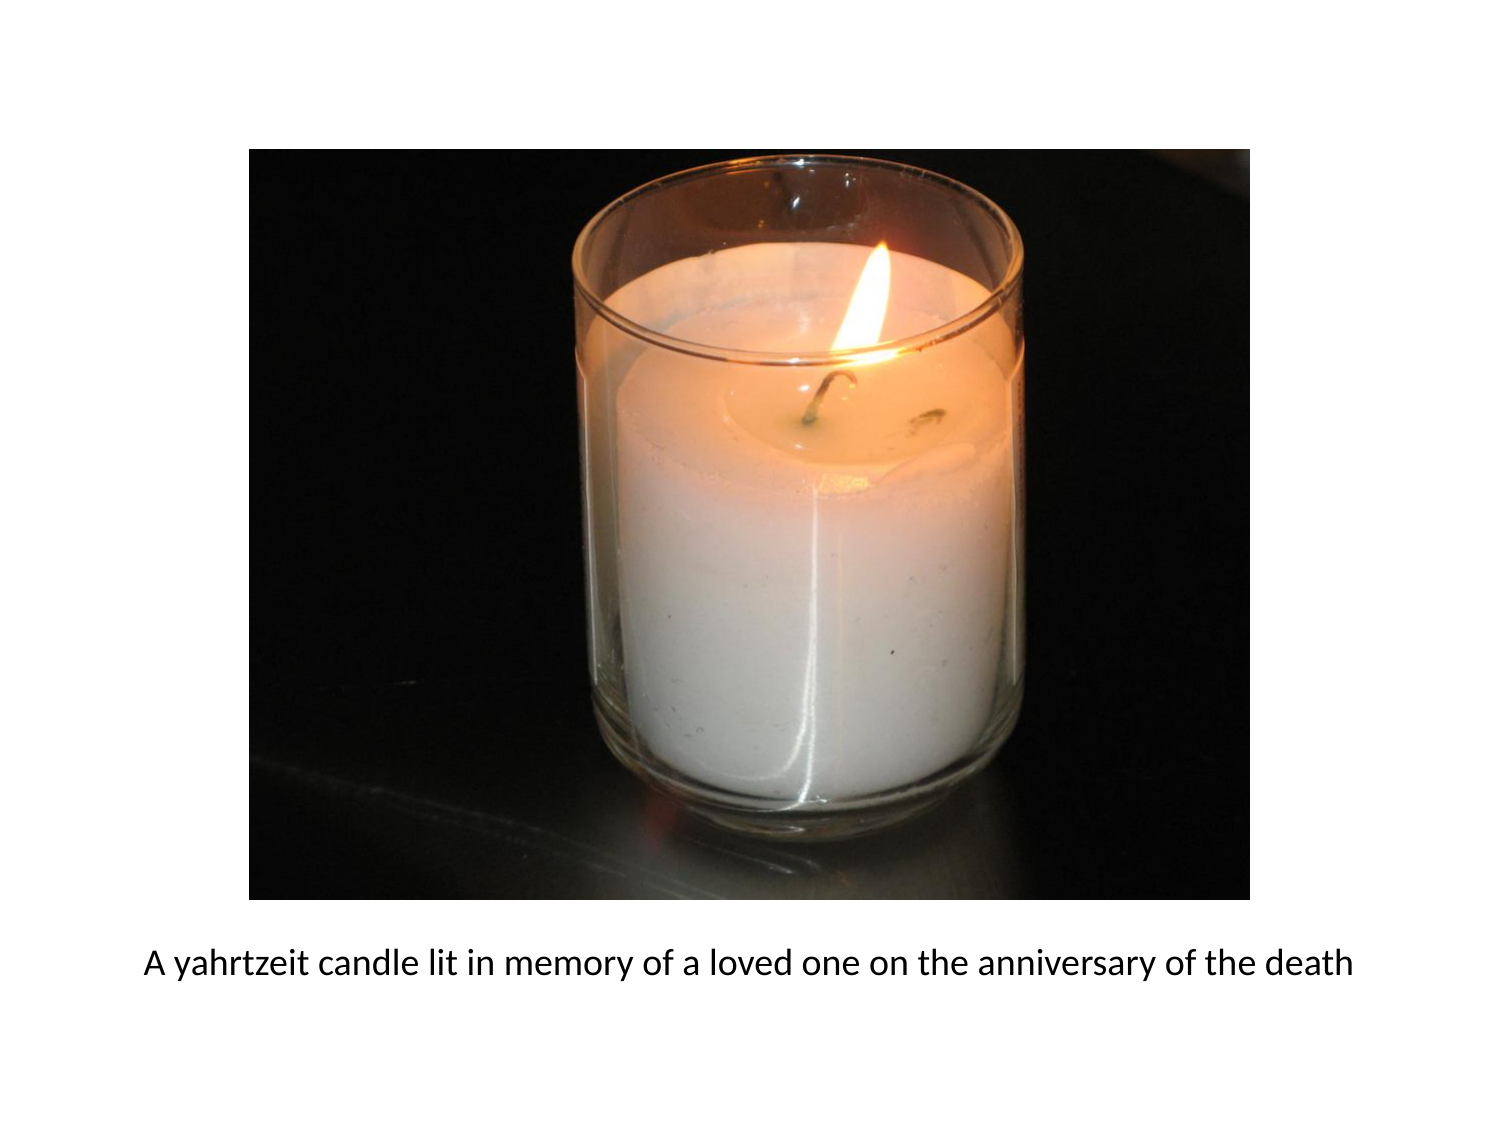

A yahrtzeit candle lit in memory of a loved one on the anniversary of the death